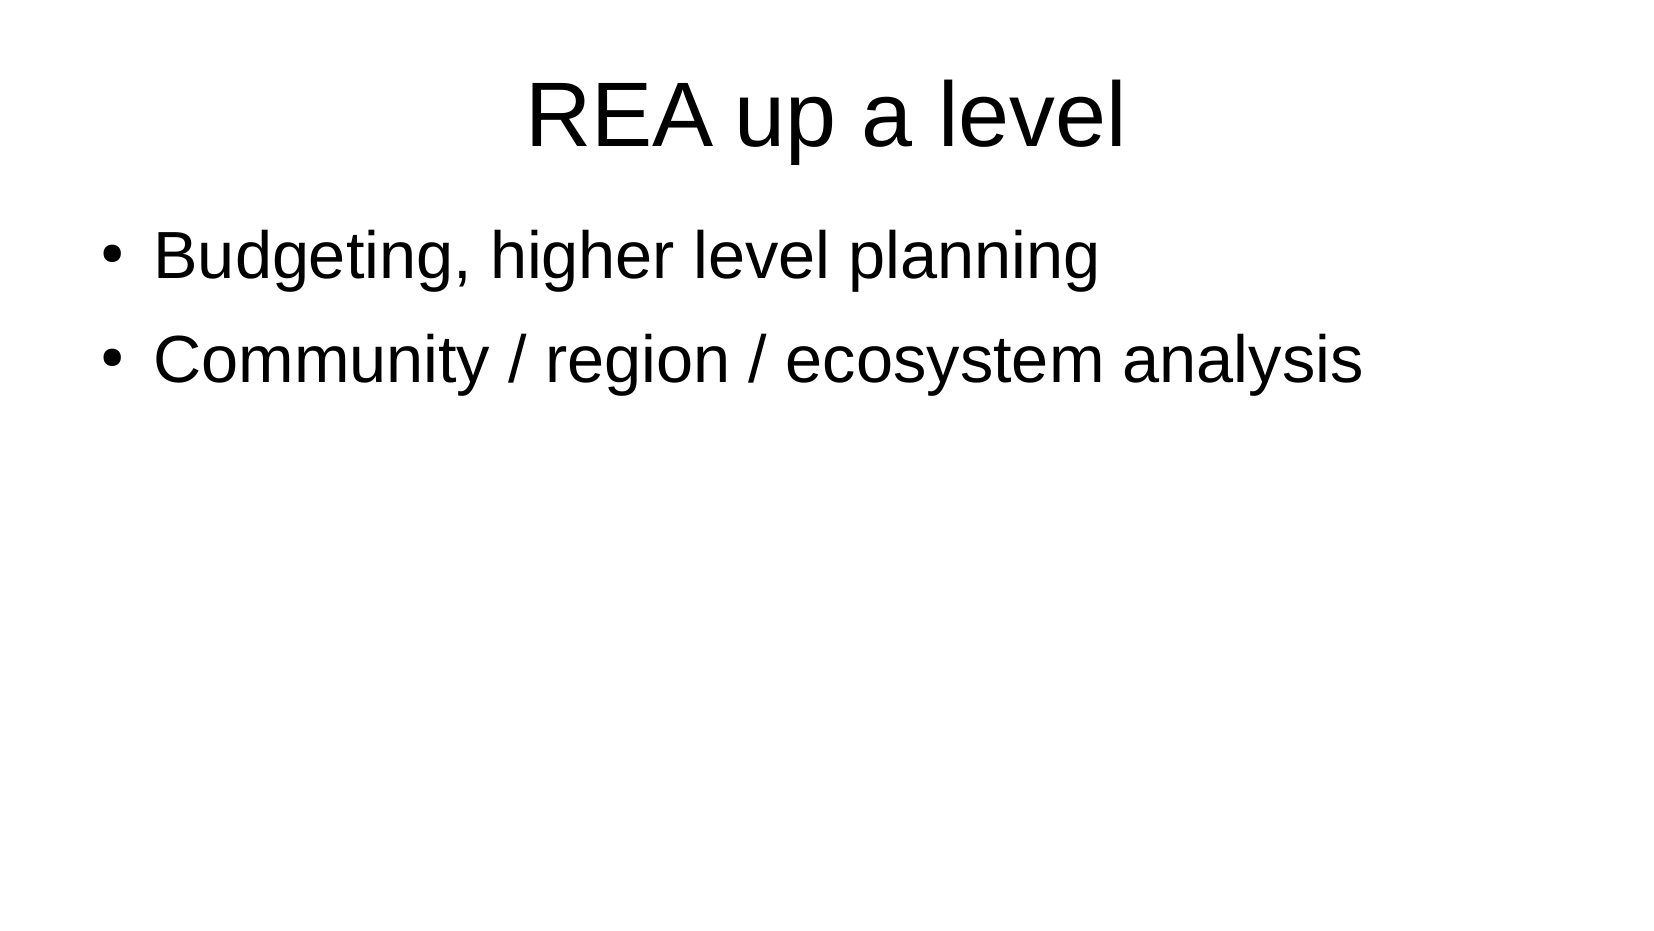

REA up a level
# Budgeting, higher level planning
Community / region / ecosystem analysis